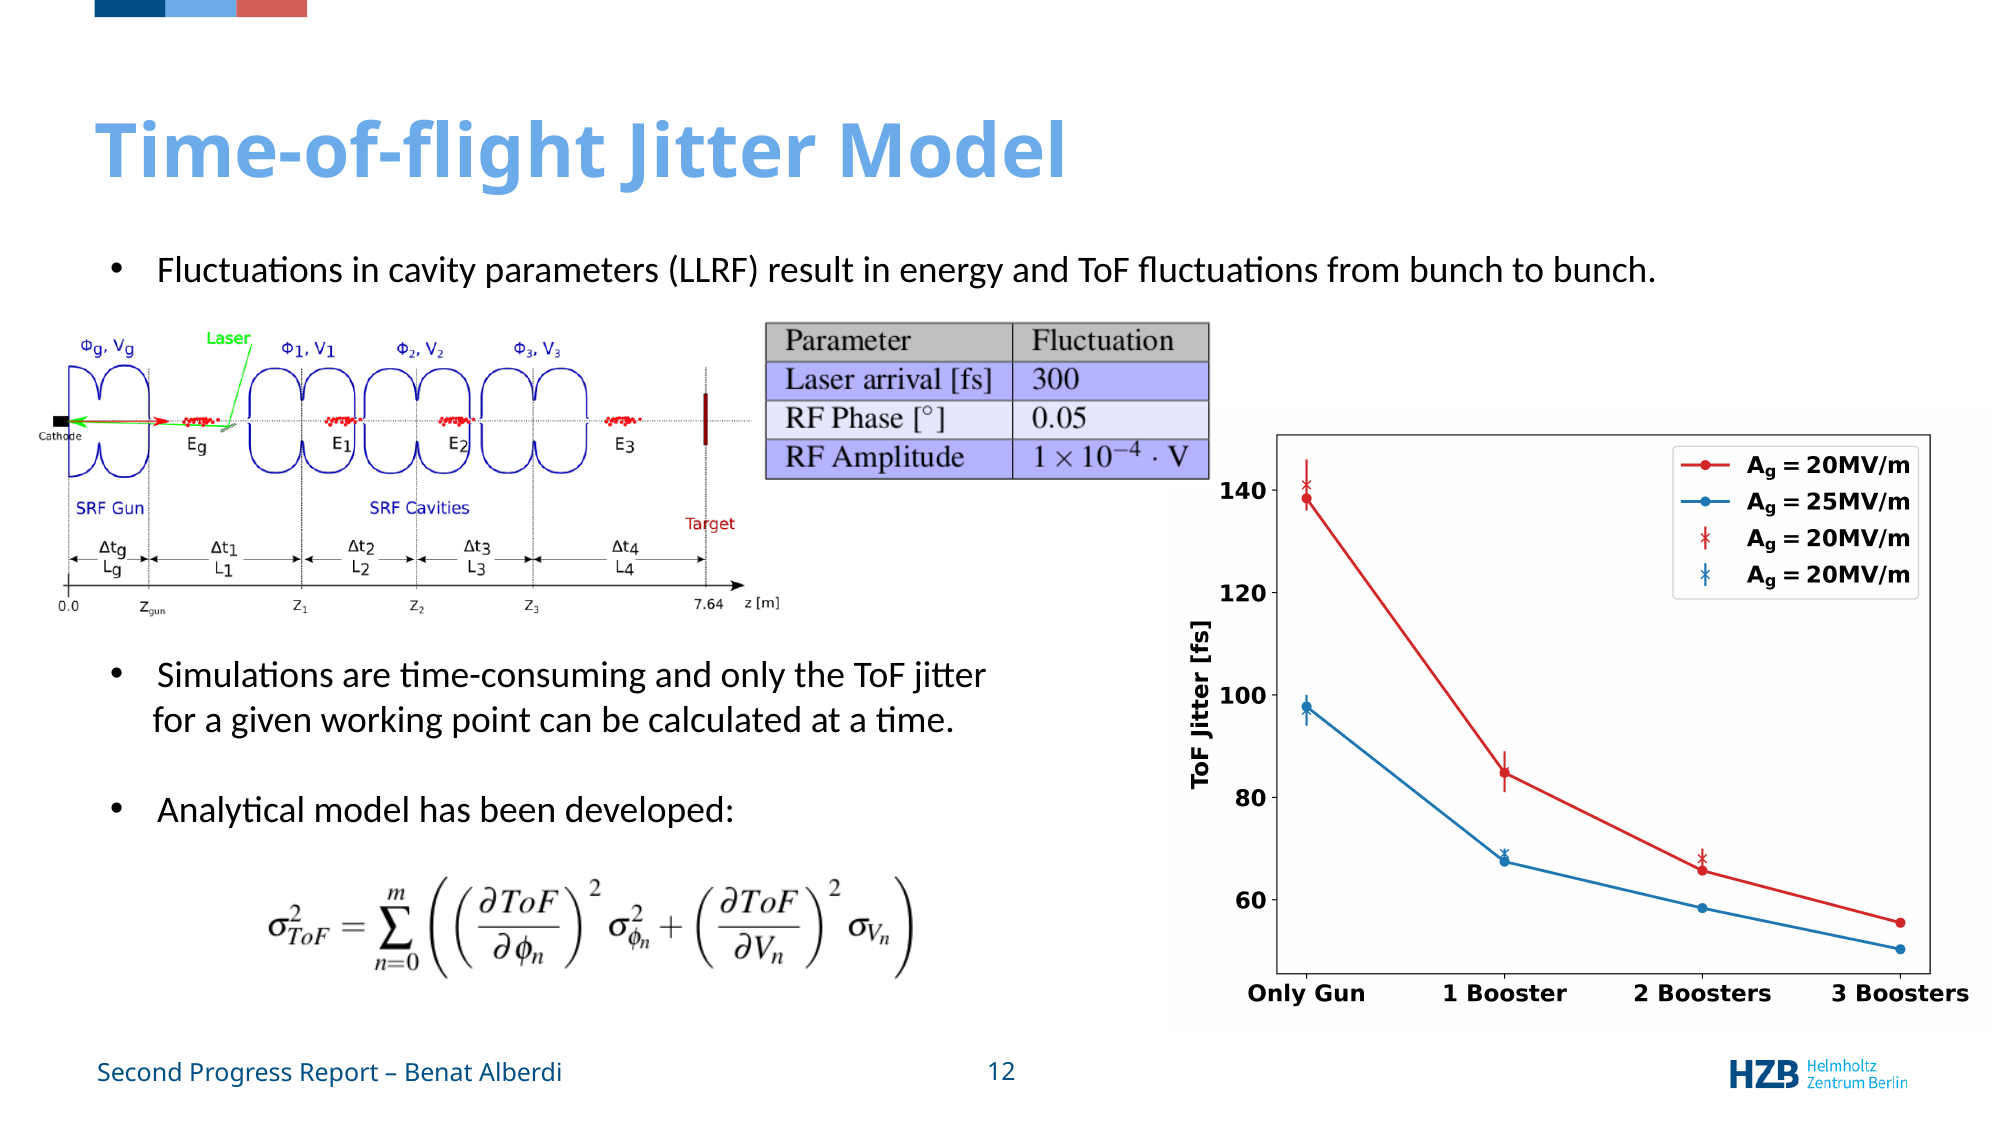

Time-of-flight Jitter Model
Fluctuations in cavity parameters (LLRF) result in energy and ToF fluctuations from bunch to bunch.
Simulations are time-consuming and only the ToF jitter
     for a given working point can be calculated at a time.
Analytical model has been developed:
Second Progress Report – Benat Alberdi